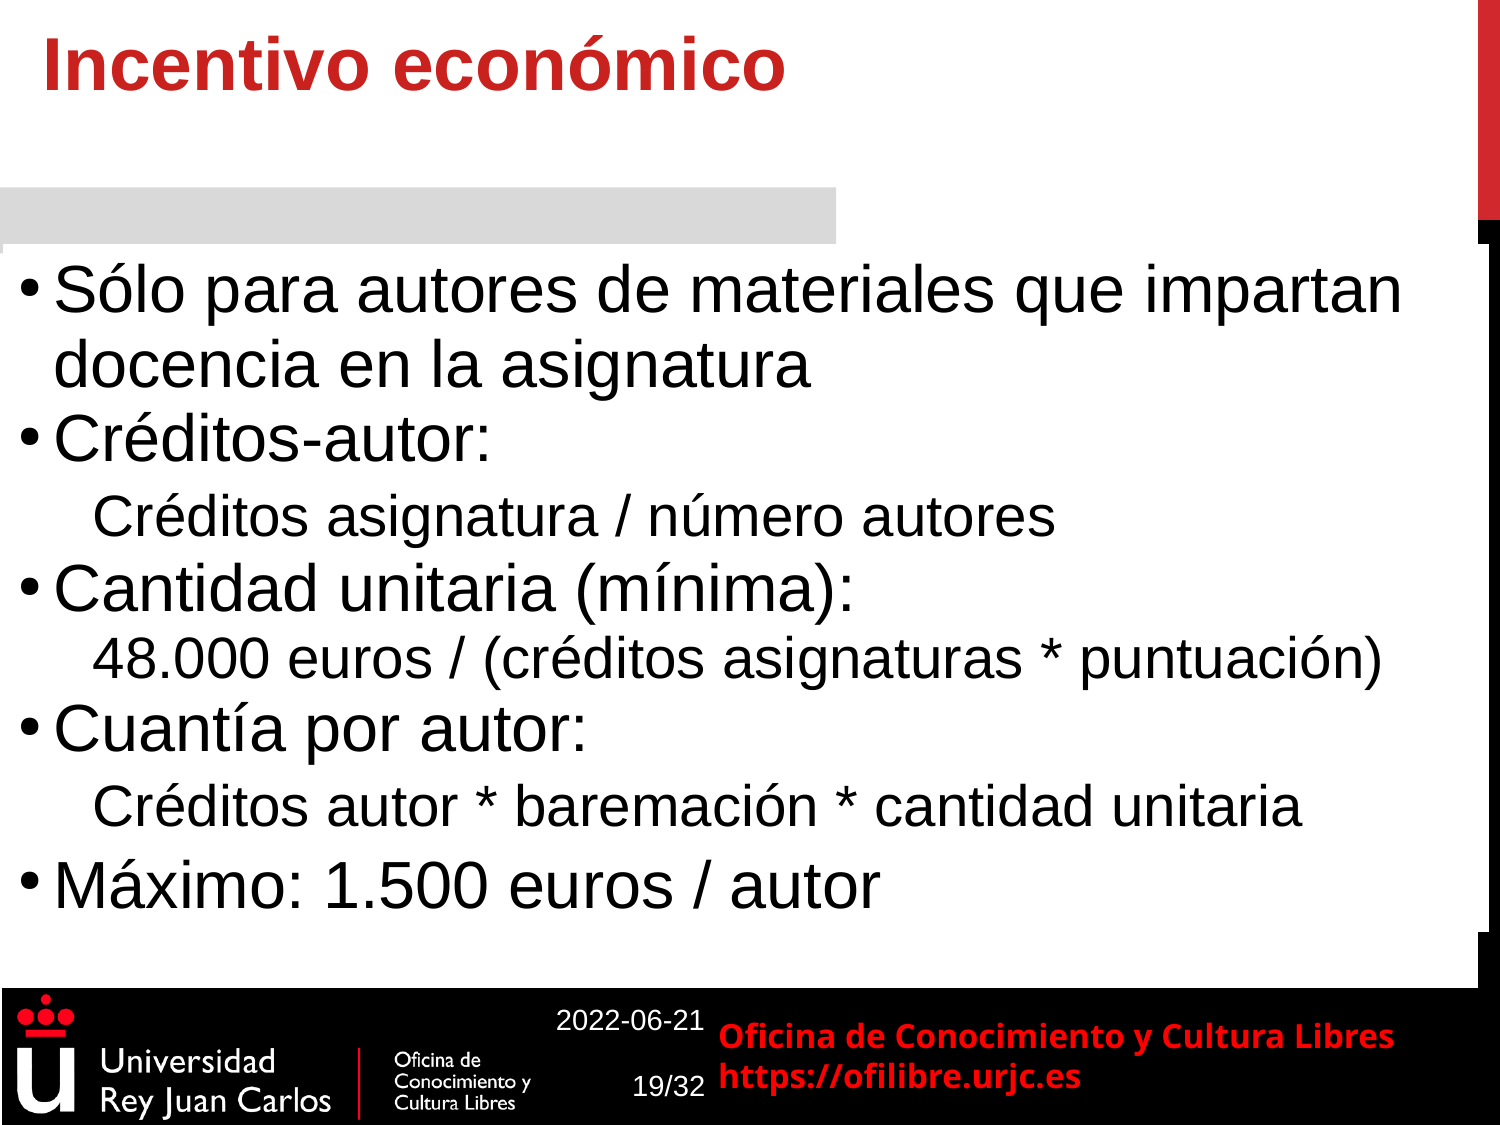

#
Incentivo económico
Sólo para autores de materiales que impartan docencia en la asignatura
Créditos-autor:
	Créditos asignatura / número autores
Cantidad unitaria (mínima):
	48.000 euros / (créditos asignaturas * puntuación)
Cuantía por autor:
	Créditos autor * baremación * cantidad unitaria
Máximo: 1.500 euros / autor